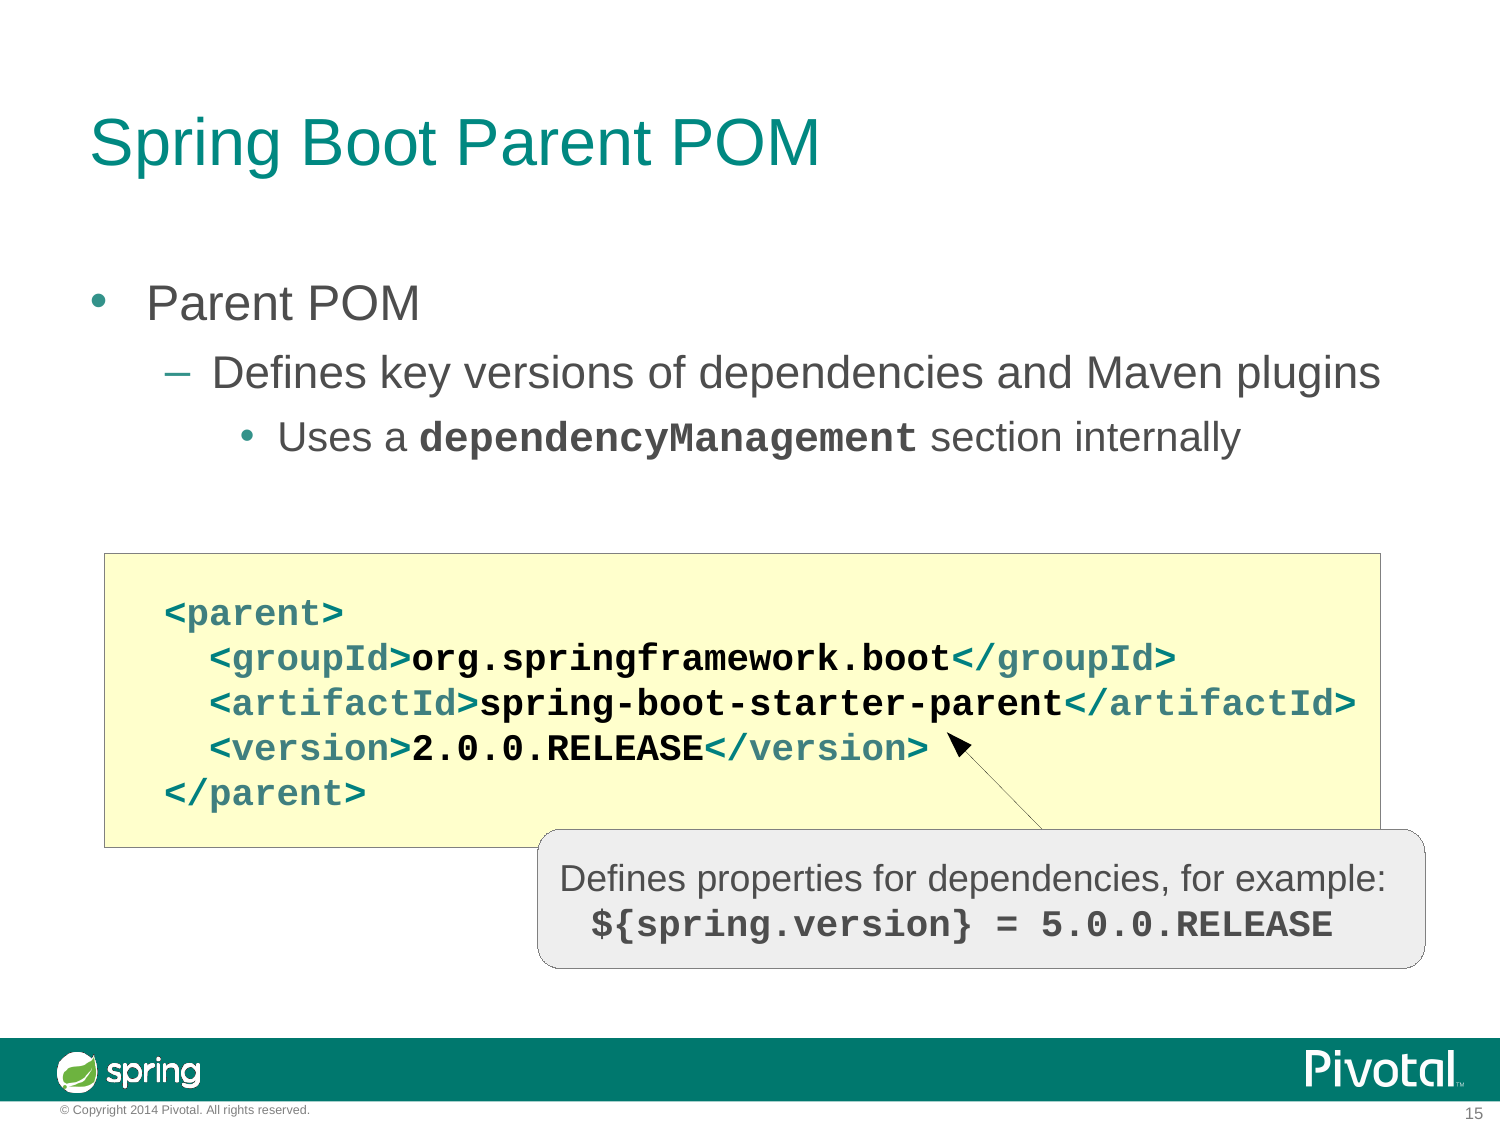

# Spring Boot Parent POM
Parent POM
Defines key versions of dependencies and Maven plugins
Uses a dependencyManagement section internally
 <parent>
 <groupId>org.springframework.boot</groupId>
 <artifactId>spring-boot-starter-parent</artifactId>
 <version>2.0.0.RELEASE</version>
 </parent>
Defines properties for dependencies, for example:
 ${spring.version} = 5.0.0.RELEASE